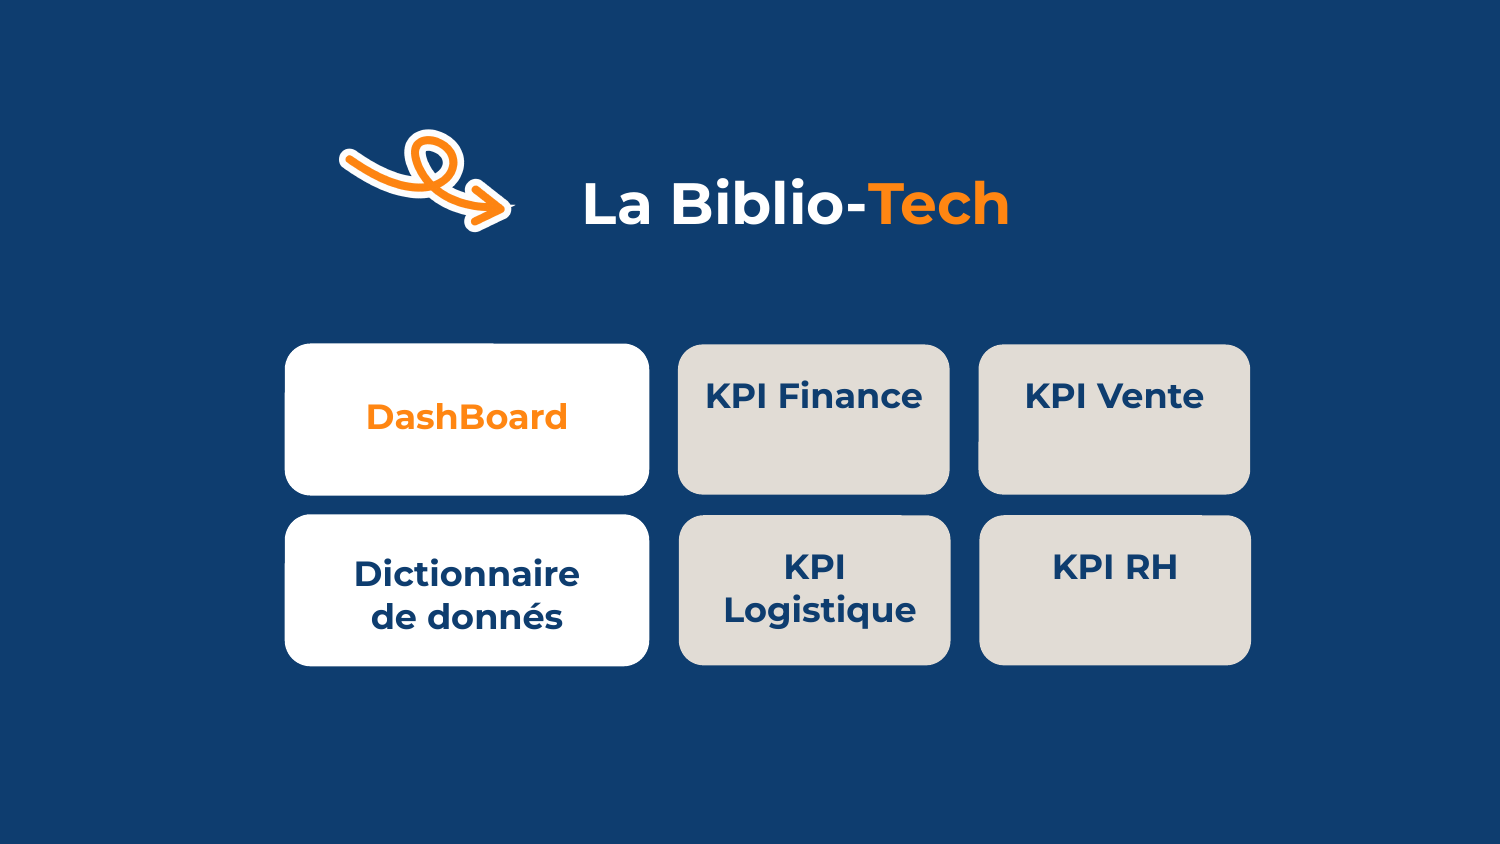

# La Biblio-Tech
KPI Finance
KPI Vente
DashBoard
KPI Logistique
KPI RH
Dictionnaire
de donnés